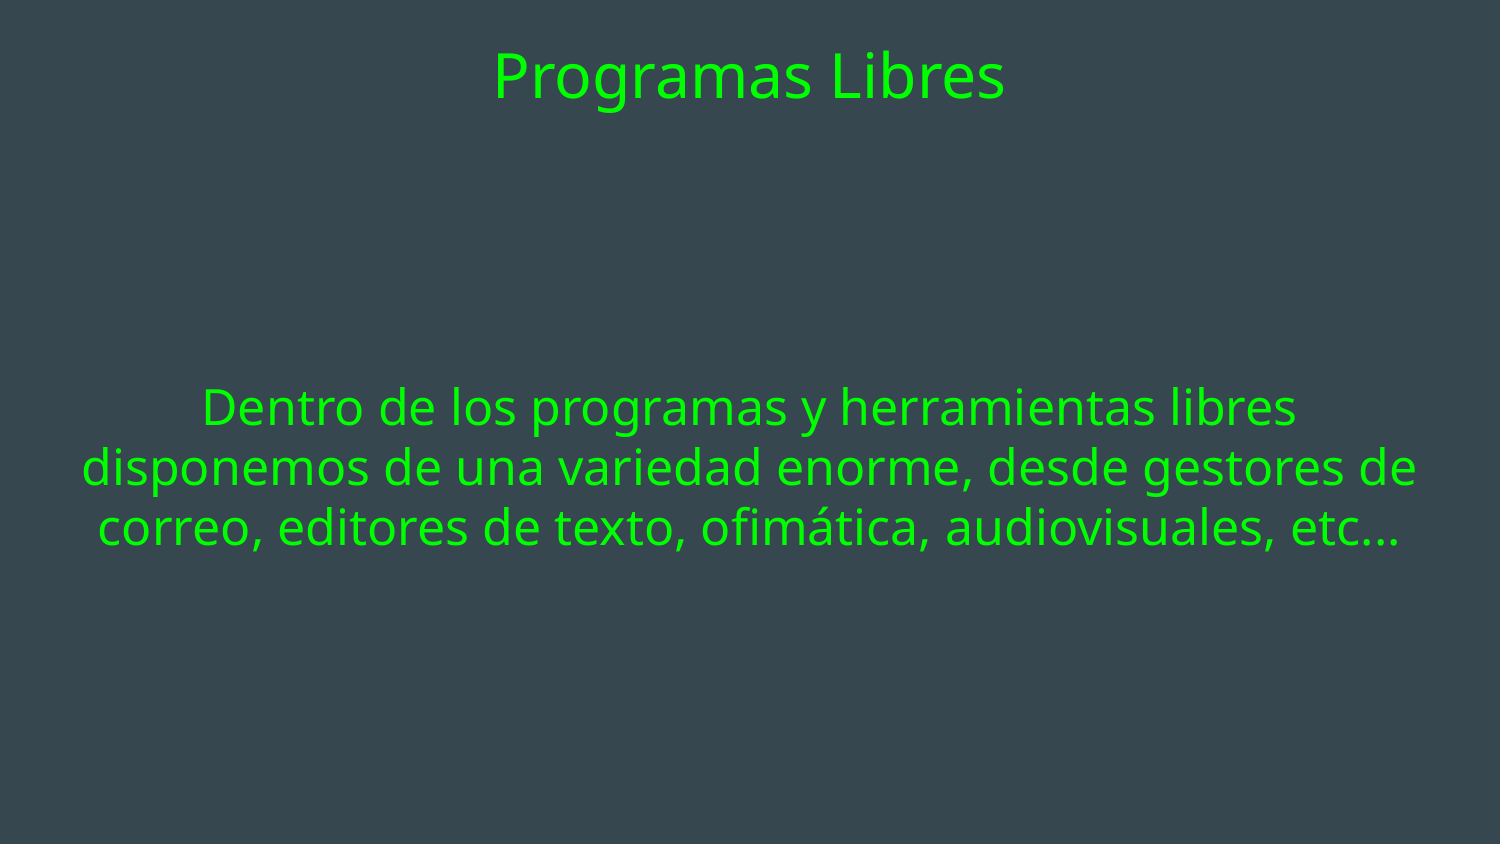

# Programas Libres
Dentro de los programas y herramientas libres disponemos de una variedad enorme, desde gestores de correo, editores de texto, ofimática, audiovisuales, etc...